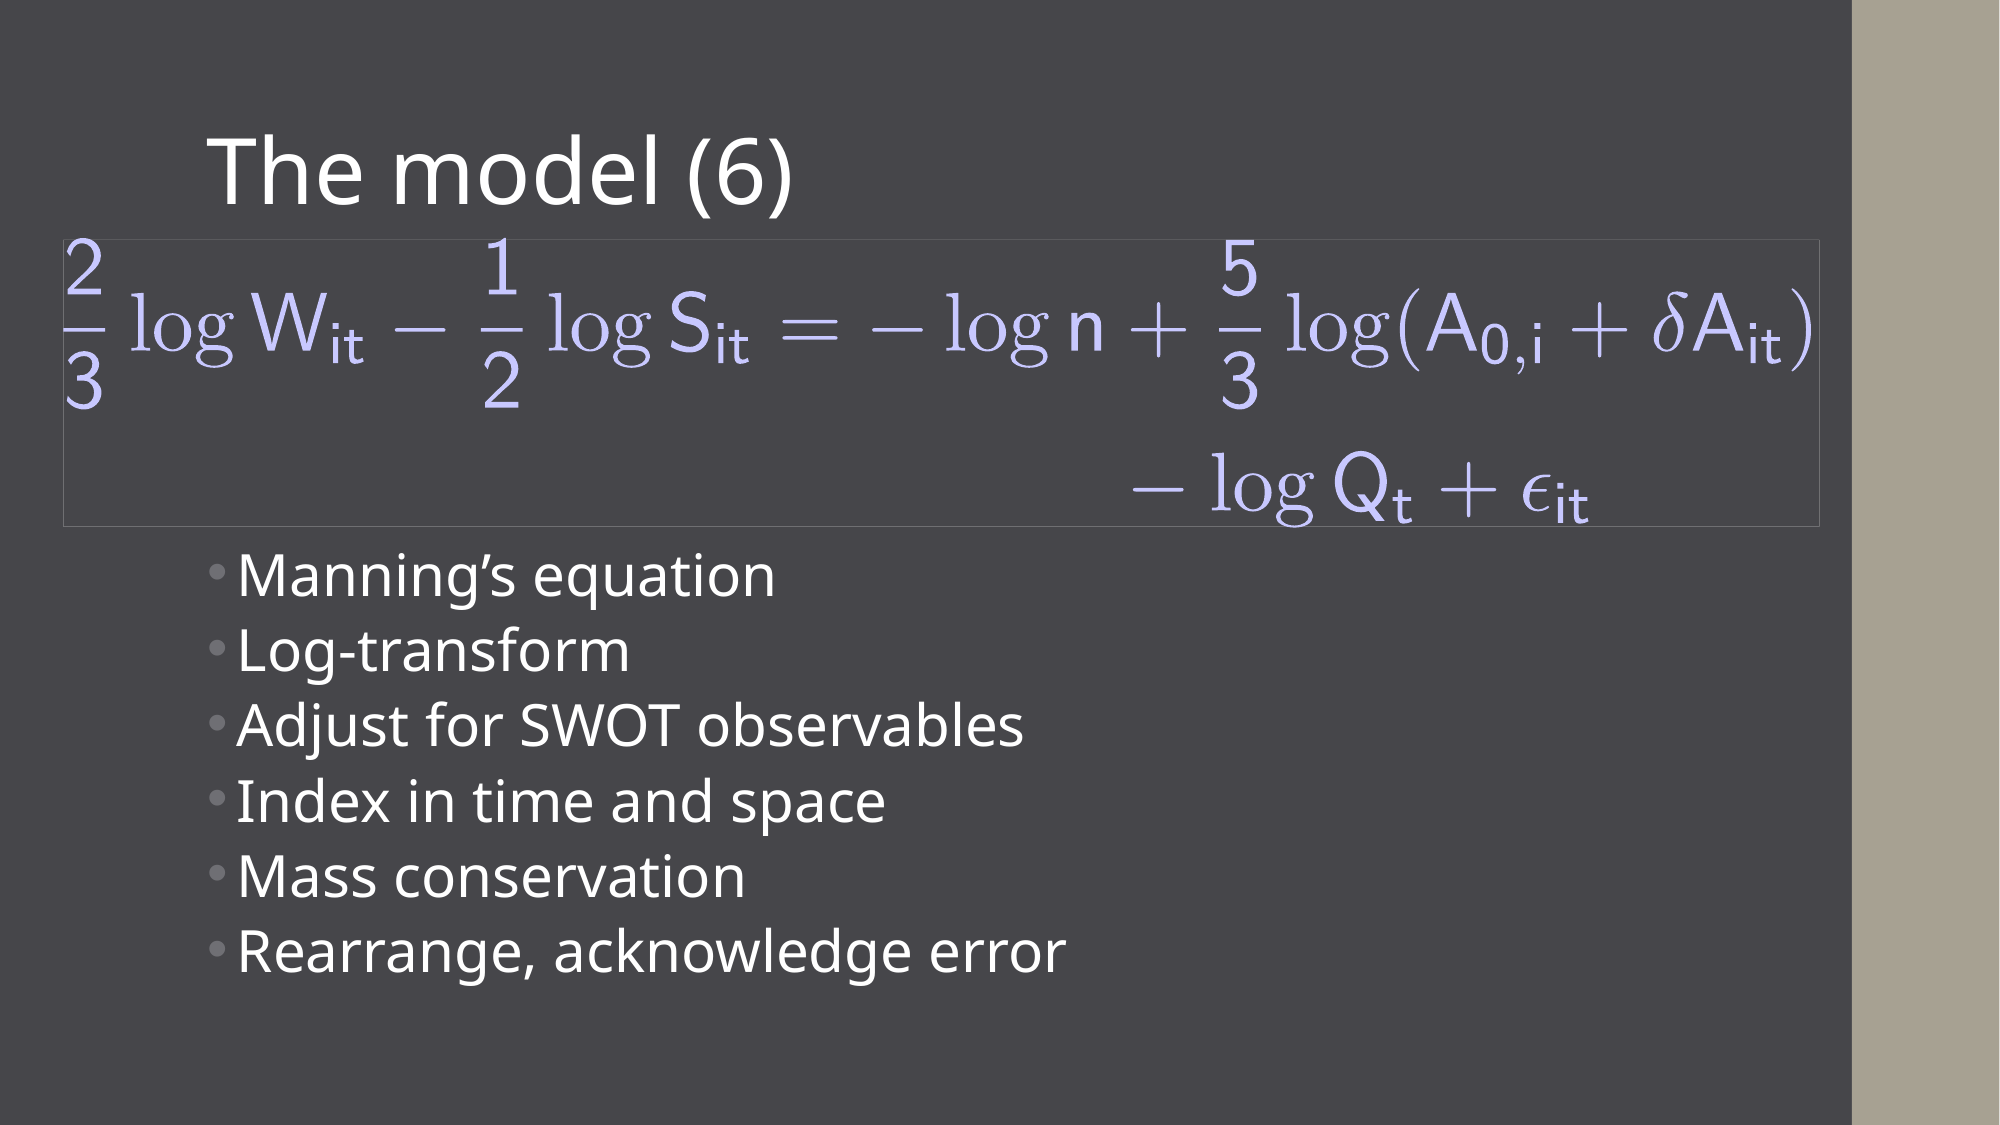

# The model (6)
Manning’s equation
Log-transform
Adjust for SWOT observables
Index in time and space
Mass conservation
Rearrange, acknowledge error